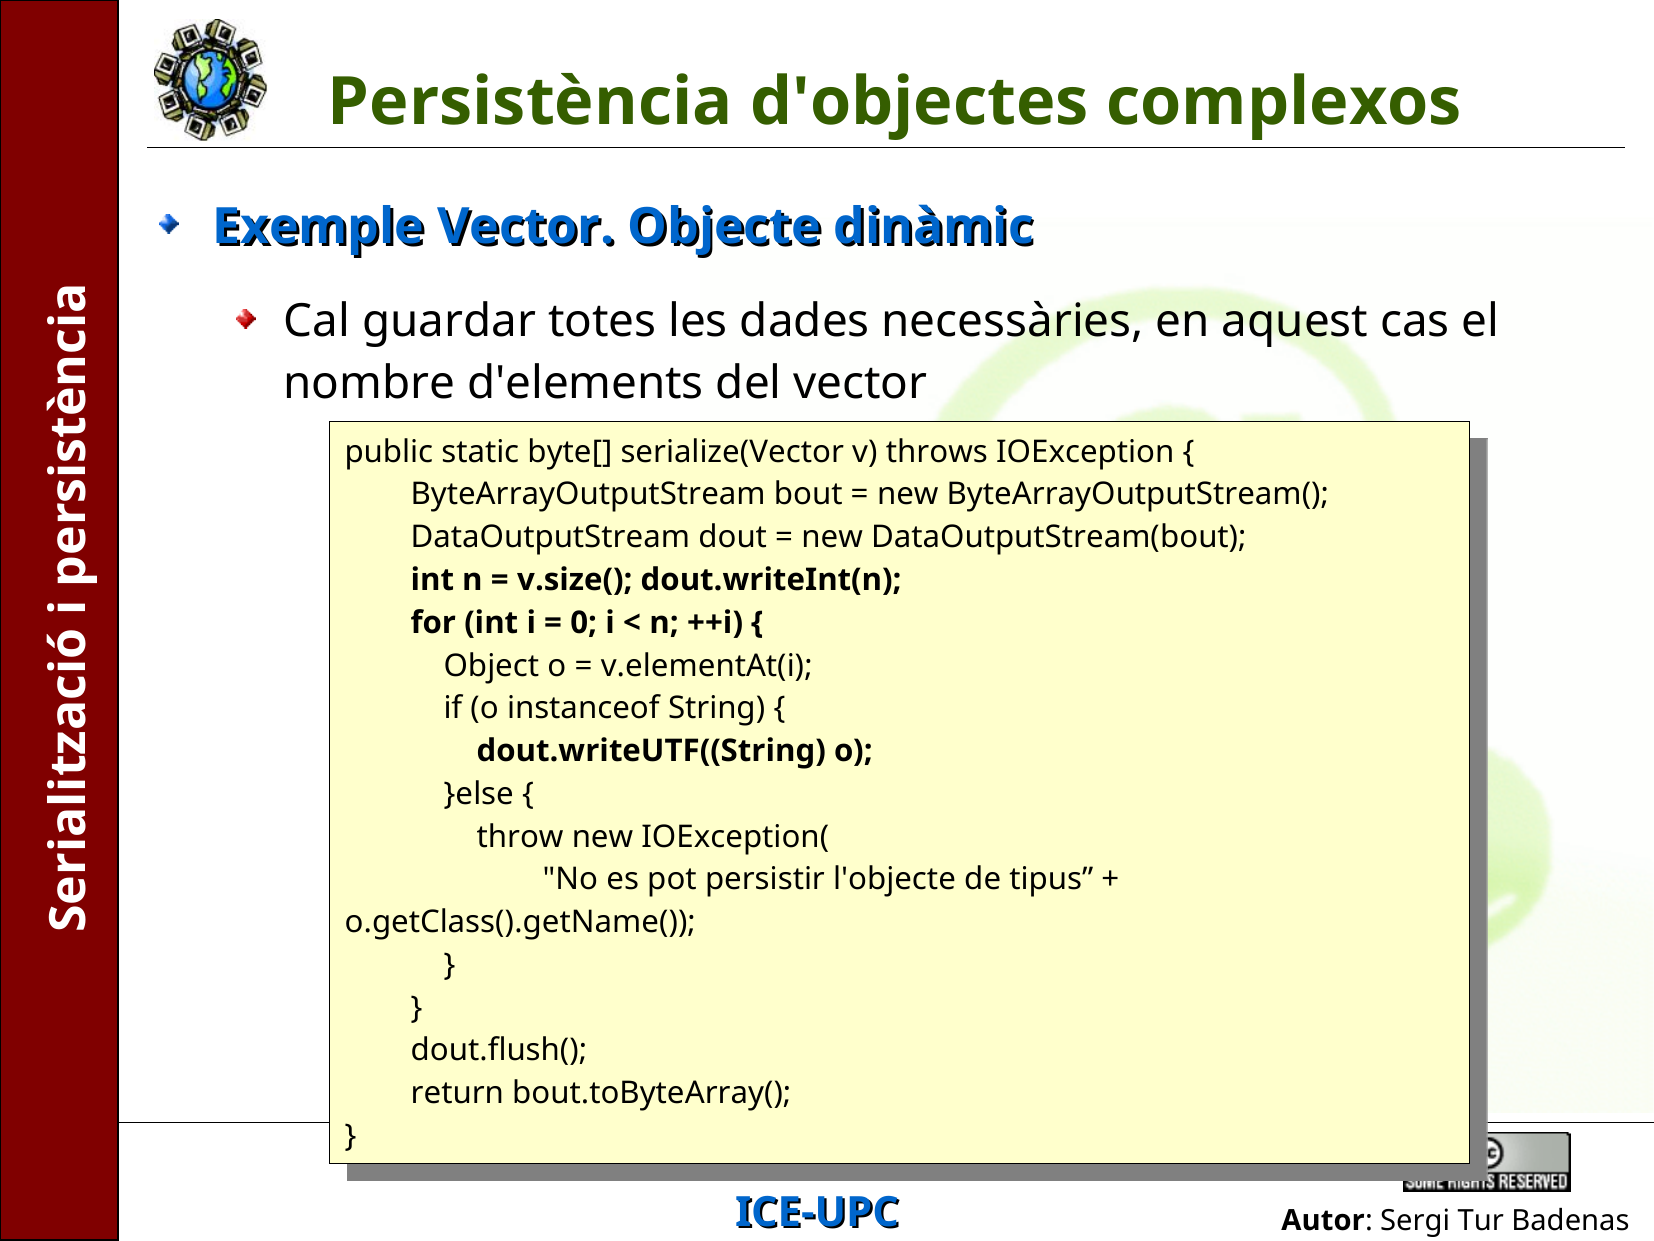

# Persistència d'objectes complexos
Exemple Vector. Objecte dinàmic
Cal guardar totes les dades necessàries, en aquest cas el nombre d'elements del vector
public static byte[] serialize(Vector v) throws IOException {
 ByteArrayOutputStream bout = new ByteArrayOutputStream();
 DataOutputStream dout = new DataOutputStream(bout);
 int n = v.size(); dout.writeInt(n);
 for (int i = 0; i < n; ++i) {
 Object o = v.elementAt(i);
 if (o instanceof String) {
 dout.writeUTF((String) o);
 }else {
 throw new IOException(
 "No es pot persistir l'objecte de tipus” + o.getClass().getName());
 }
 }
 dout.flush();
 return bout.toByteArray();
}